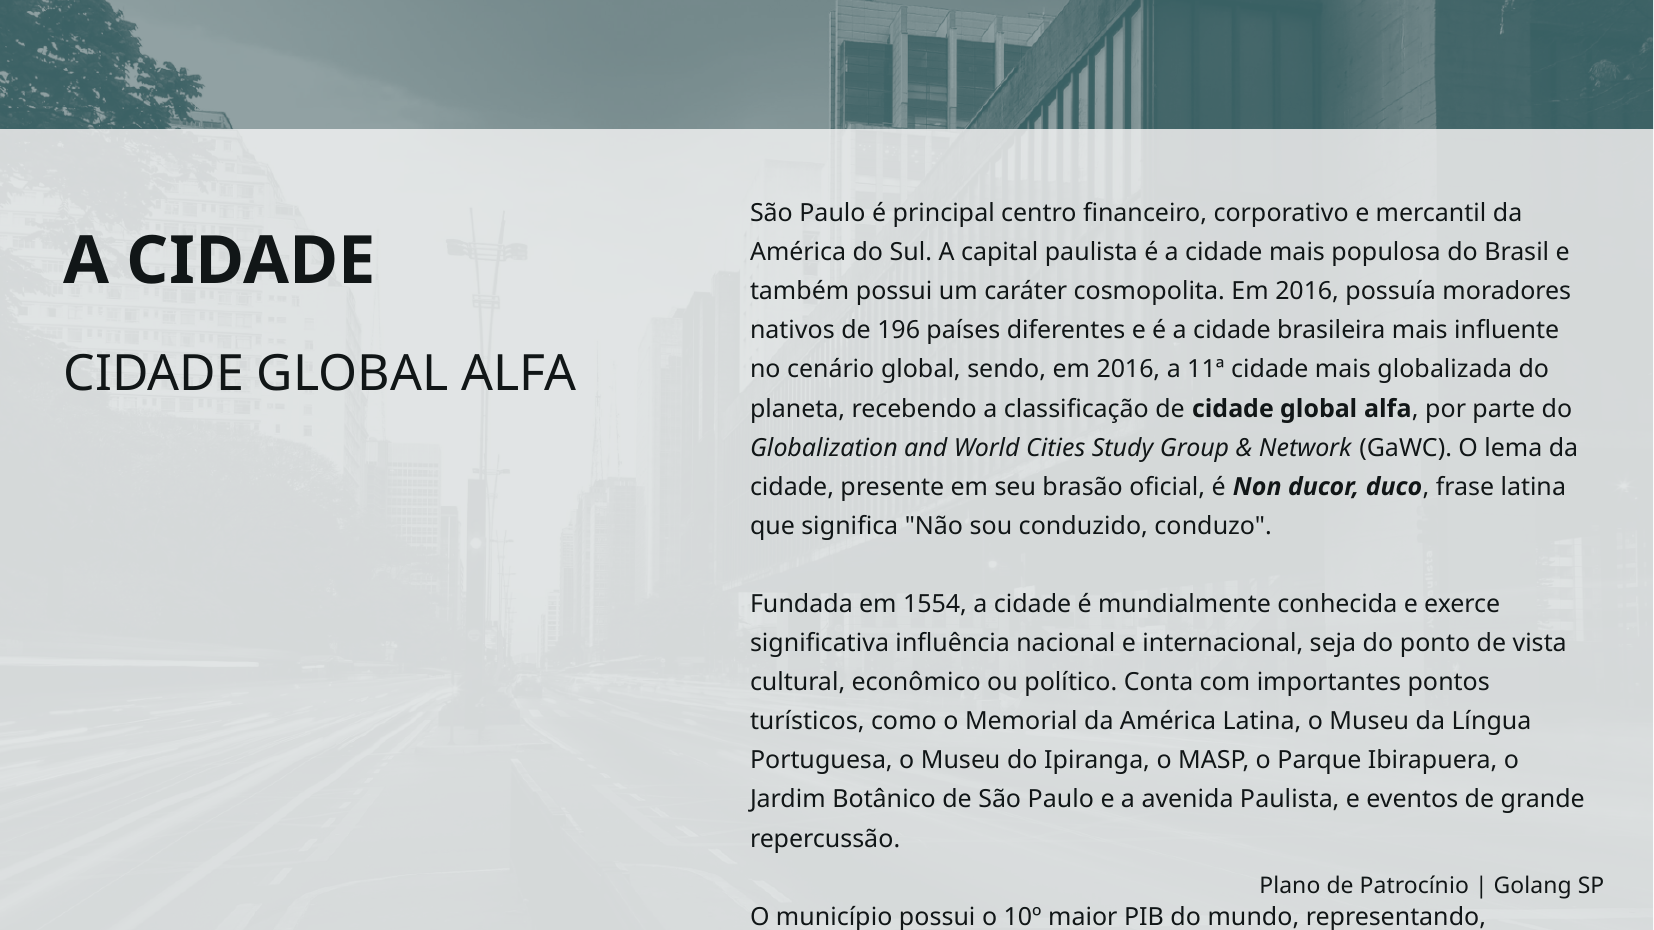

A CIDADE
CIDADE GLOBAL ALFA
São Paulo é principal centro financeiro, corporativo e mercantil da América do Sul. A capital paulista é a cidade mais populosa do Brasil e também possui um caráter cosmopolita. Em 2016, possuía moradores nativos de 196 países diferentes e é a cidade brasileira mais influente no cenário global, sendo, em 2016, a 11ª cidade mais globalizada do planeta, recebendo a classificação de cidade global alfa, por parte do Globalization and World Cities Study Group & Network (GaWC). O lema da cidade, presente em seu brasão oficial, é Non ducor, duco, frase latina que significa "Não sou conduzido, conduzo".
Fundada em 1554, a cidade é mundialmente conhecida e exerce significativa influência nacional e internacional, seja do ponto de vista cultural, econômico ou político. Conta com importantes pontos turísticos, como o Memorial da América Latina, o Museu da Língua Portuguesa, o Museu do Ipiranga, o MASP, o Parque Ibirapuera, o Jardim Botânico de São Paulo e a avenida Paulista, e eventos de grande repercussão.
O município possui o 10º maior PIB do mundo, representando, isoladamente, 10,7% de todo o PIB brasileiro e 36% de toda a produção de bens e serviços do estado de São Paulo
# Plano de Patrocínio | Golang SP